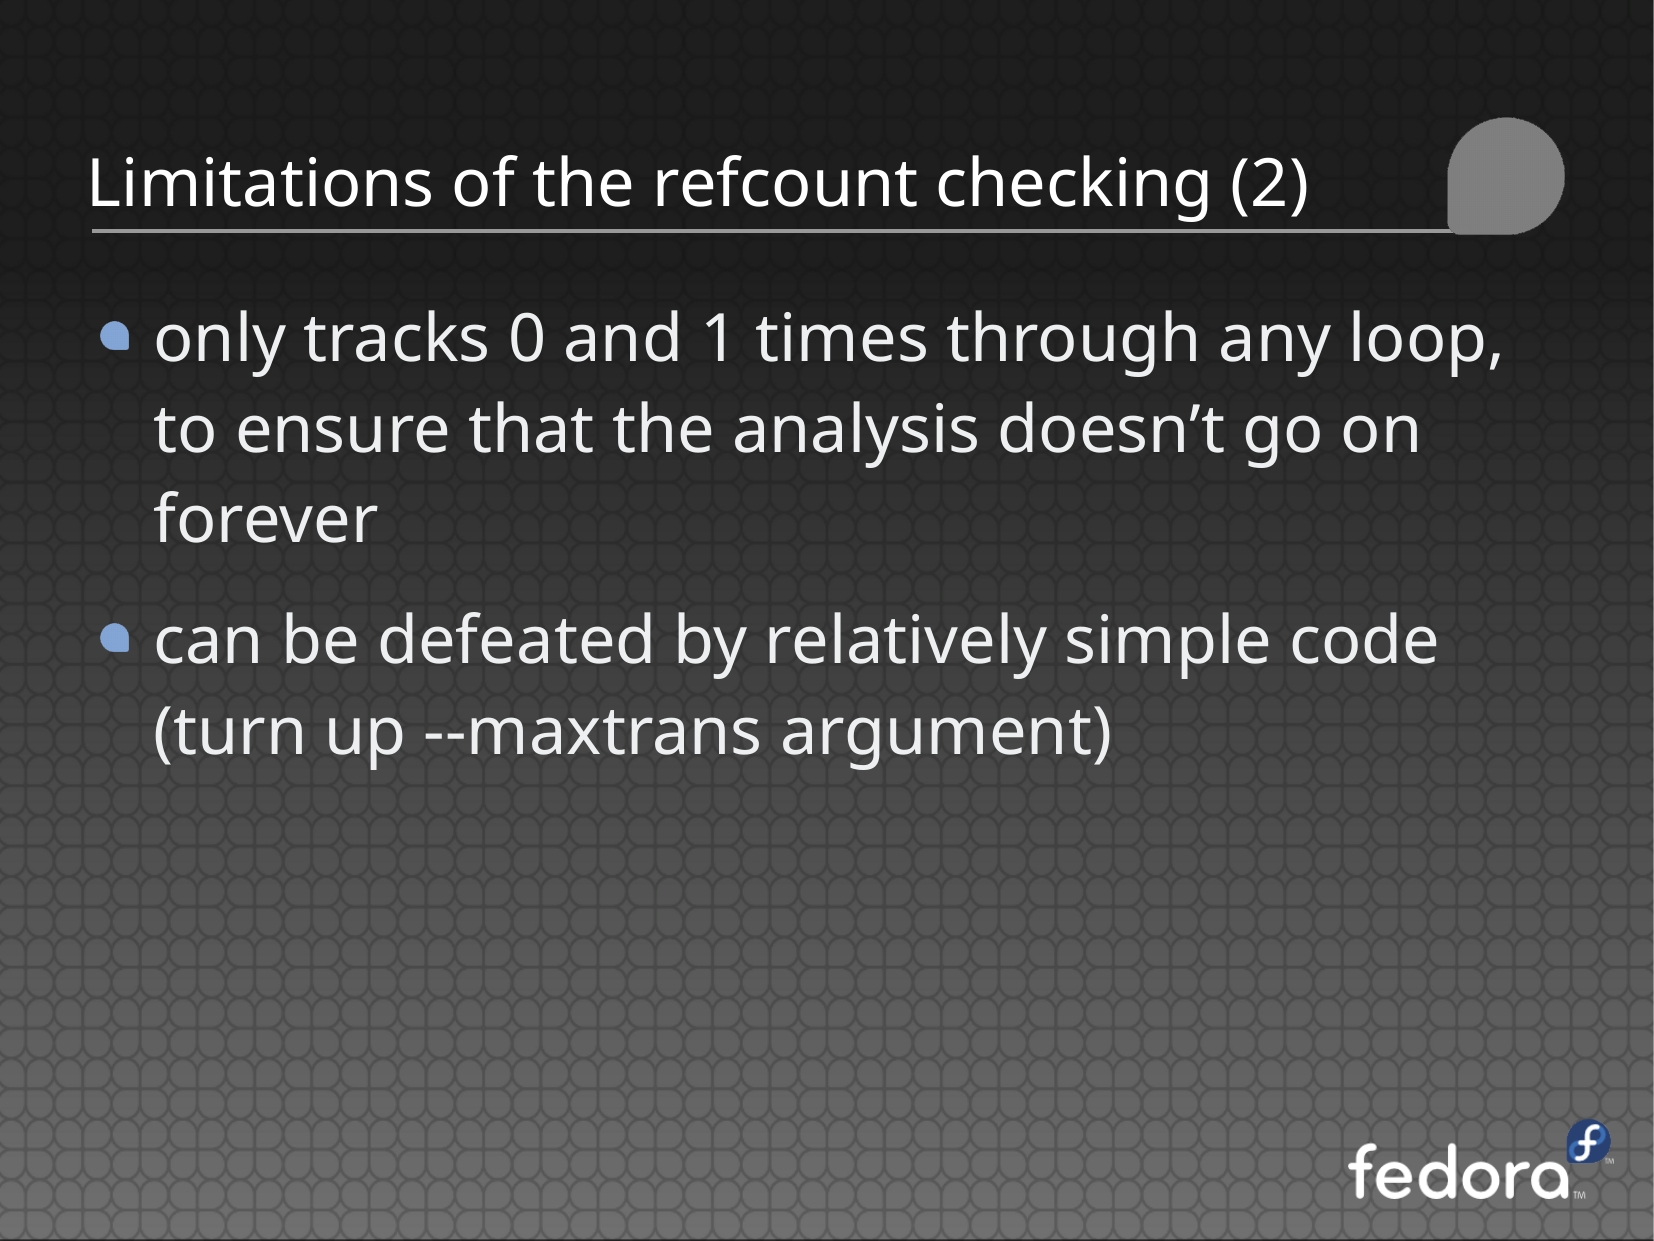

# Limitations of the refcount checking (2)
only tracks 0 and 1 times through any loop, to ensure that the analysis doesn’t go on forever
can be defeated by relatively simple code (turn up --maxtrans argument)